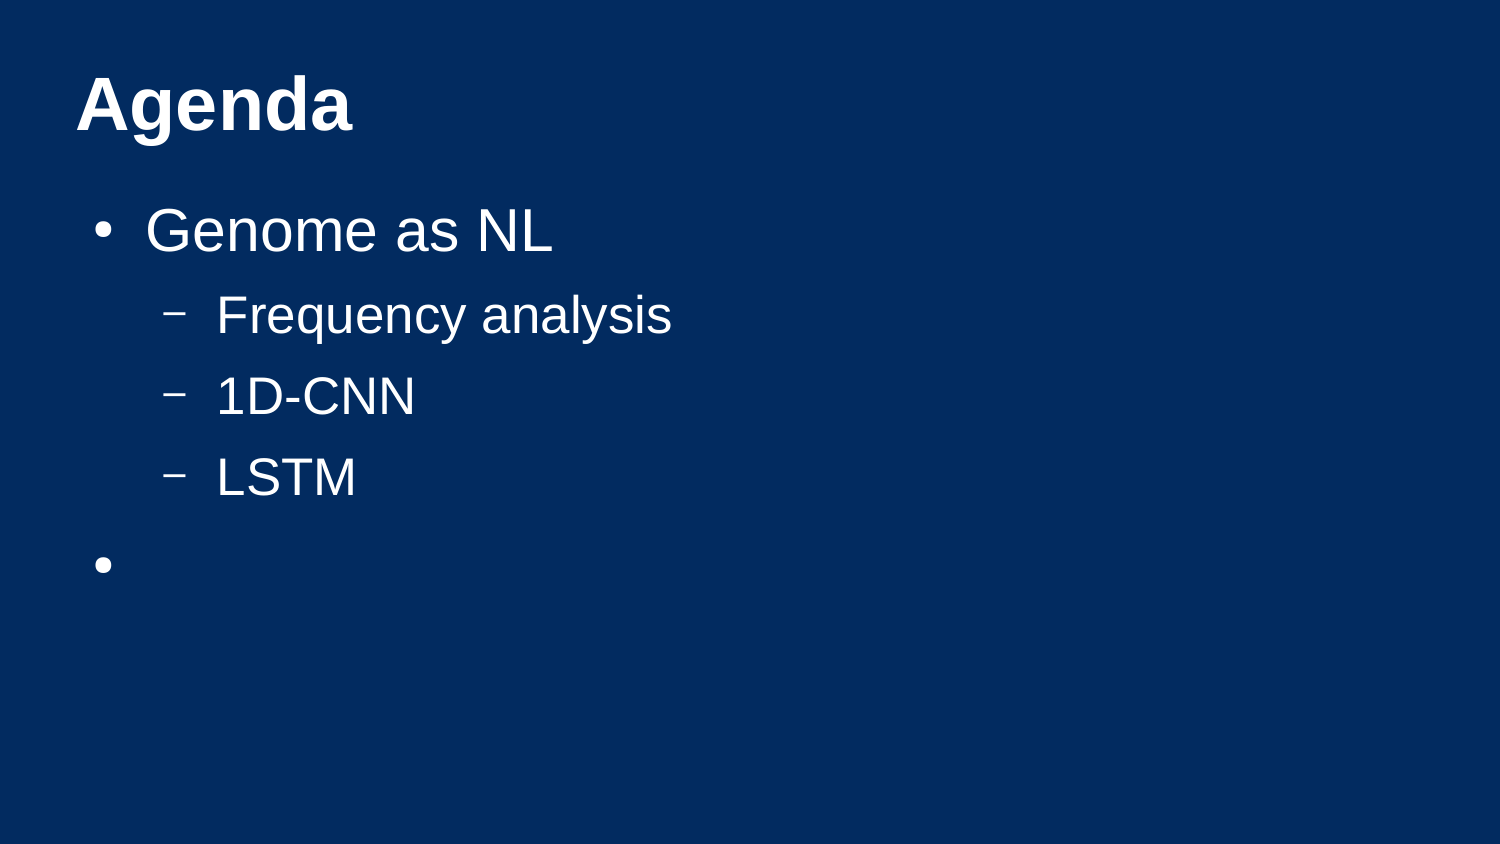

# Agenda
Genome as NL
Frequency analysis
1D-CNN
LSTM